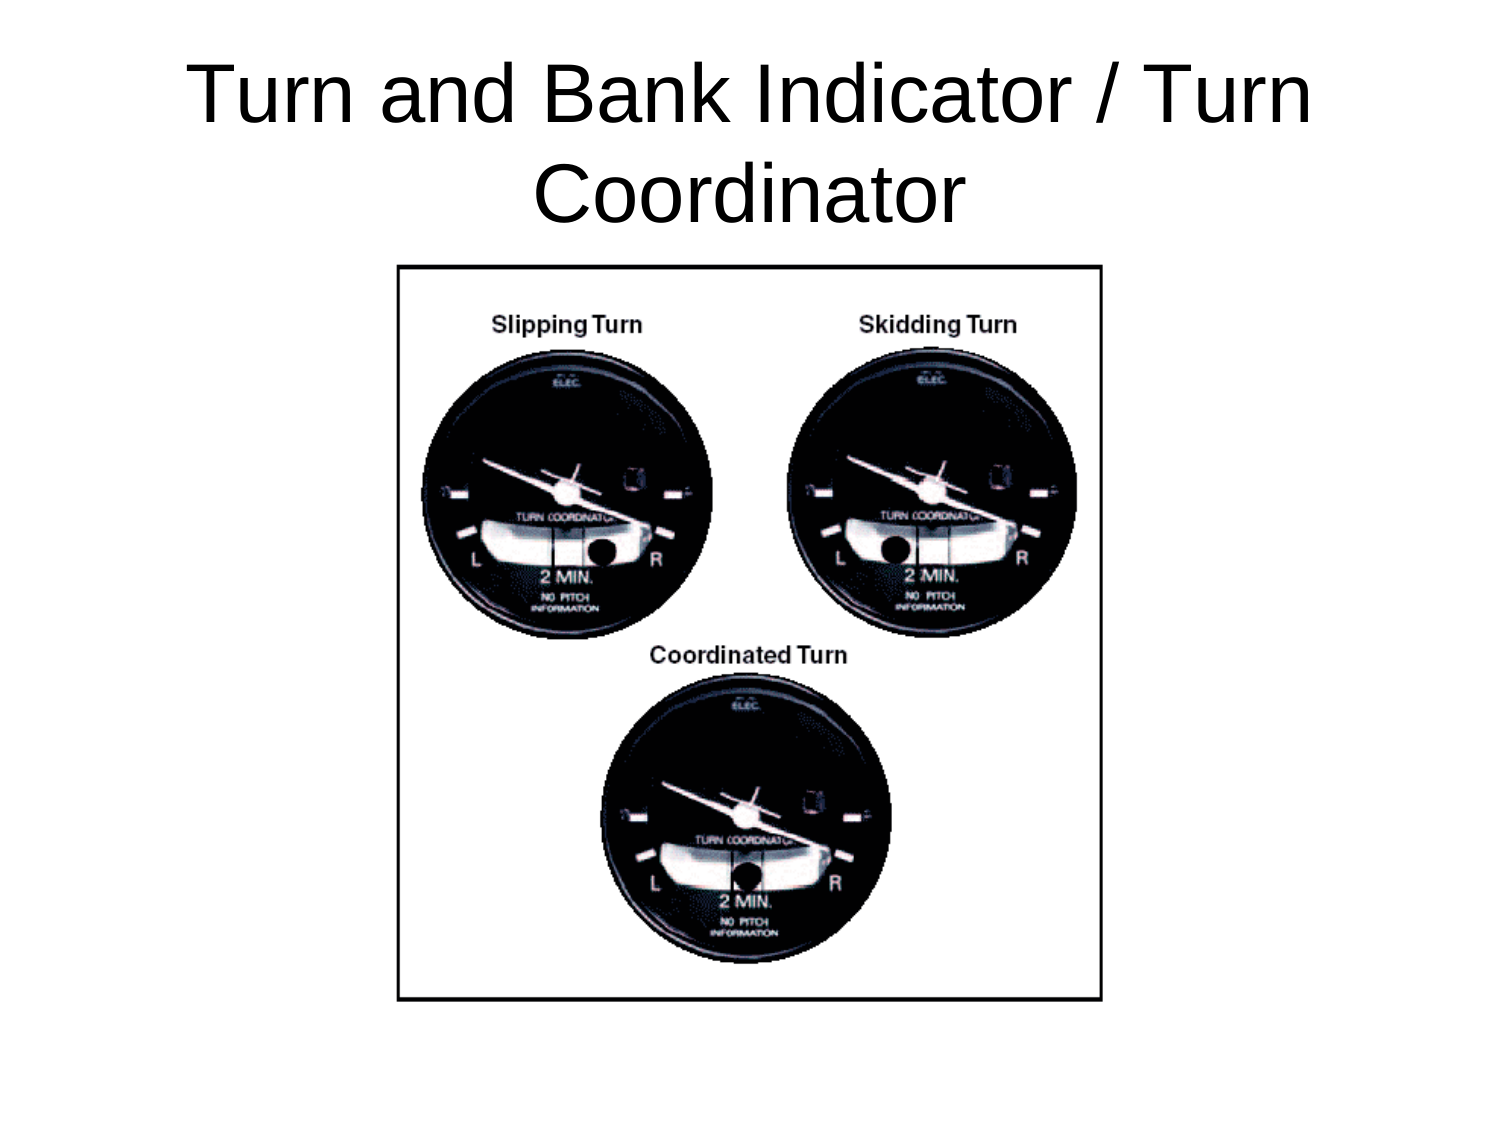

# Turn and Bank Indicator / Turn Coordinator